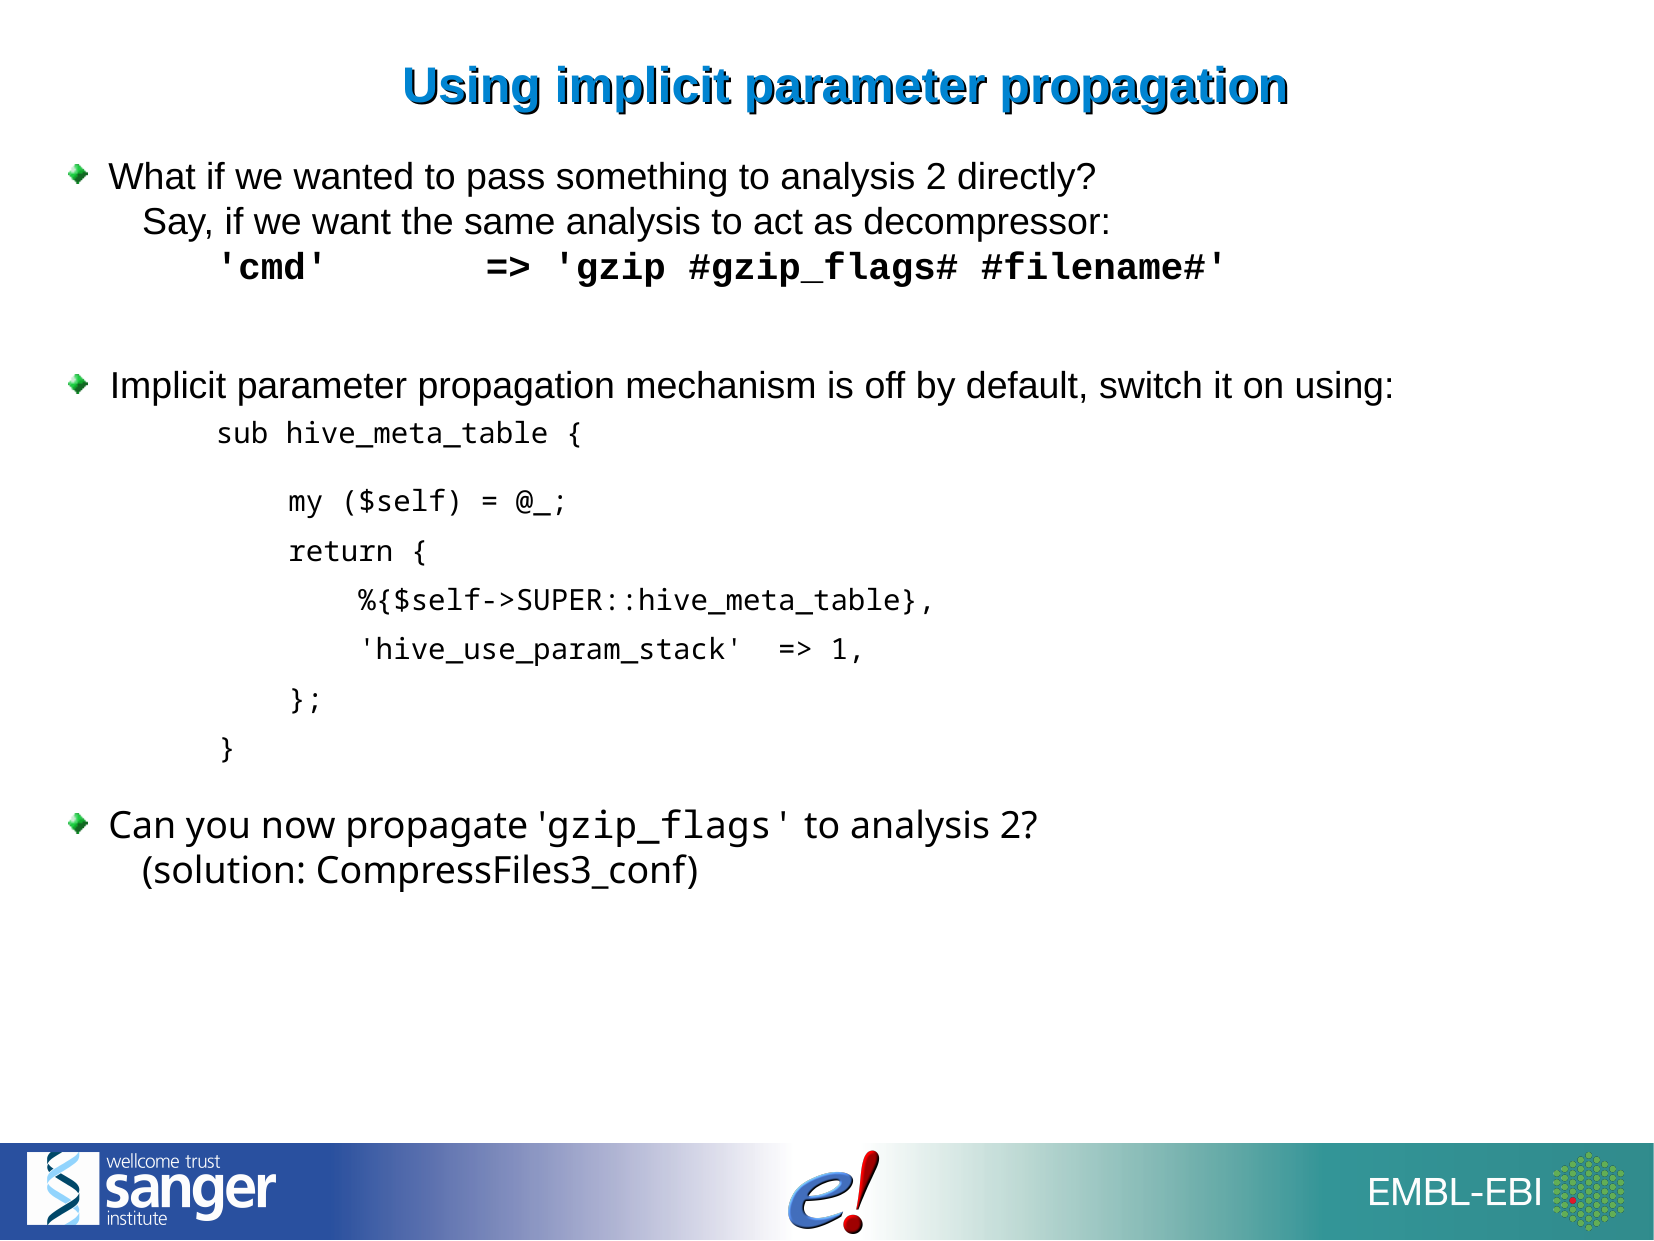

# Using implicit parameter propagation
 What if we wanted to pass something to analysis 2 directly?
	Say, if we want the same analysis to act as decompressor:
		'cmd' => 'gzip #gzip_flags# #filename#'
 Implicit parameter propagation mechanism is off by default, switch it on using:
		sub hive_meta_table {
 my ($self) = @_;
 return {
 %{$self->SUPER::hive_meta_table},
 'hive_use_param_stack' => 1,
 };
}
 Can you now propagate 'gzip_flags' to analysis 2?
	(solution: CompressFiles3_conf)